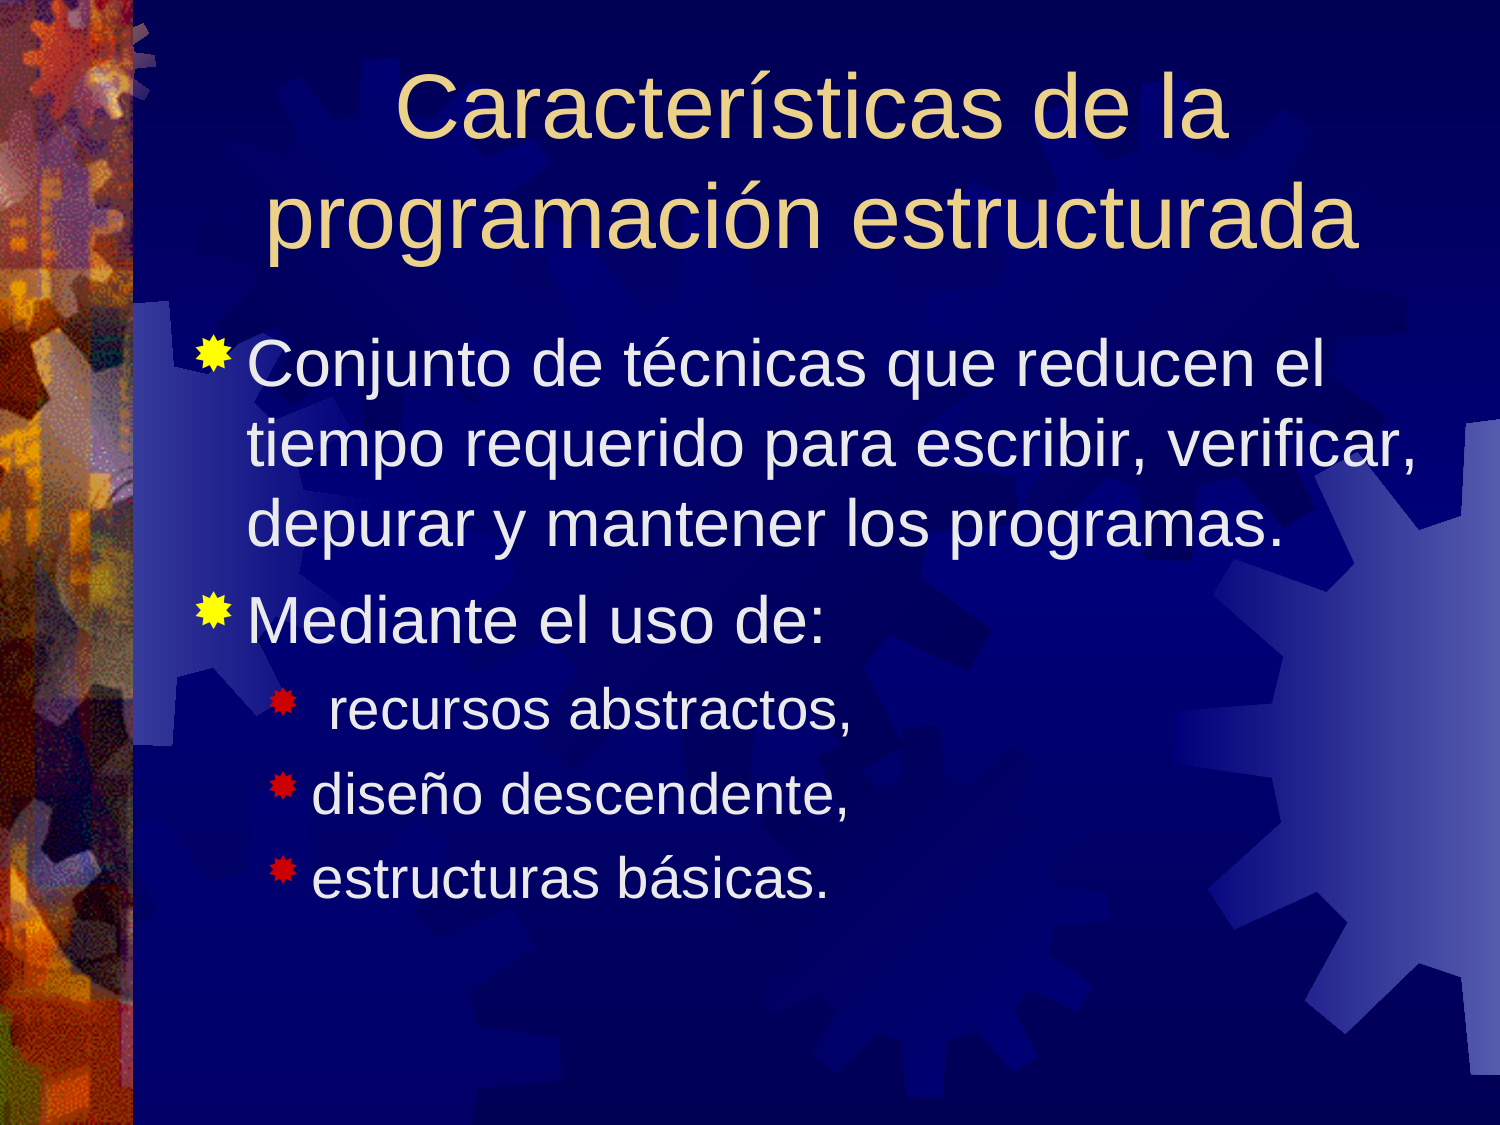

Características de la programación estructurada
# Conjunto de técnicas que reducen el tiempo requerido para escribir, verificar, depurar y mantener los programas.
Mediante el uso de:
 recursos abstractos,
diseño descendente,
estructuras básicas.